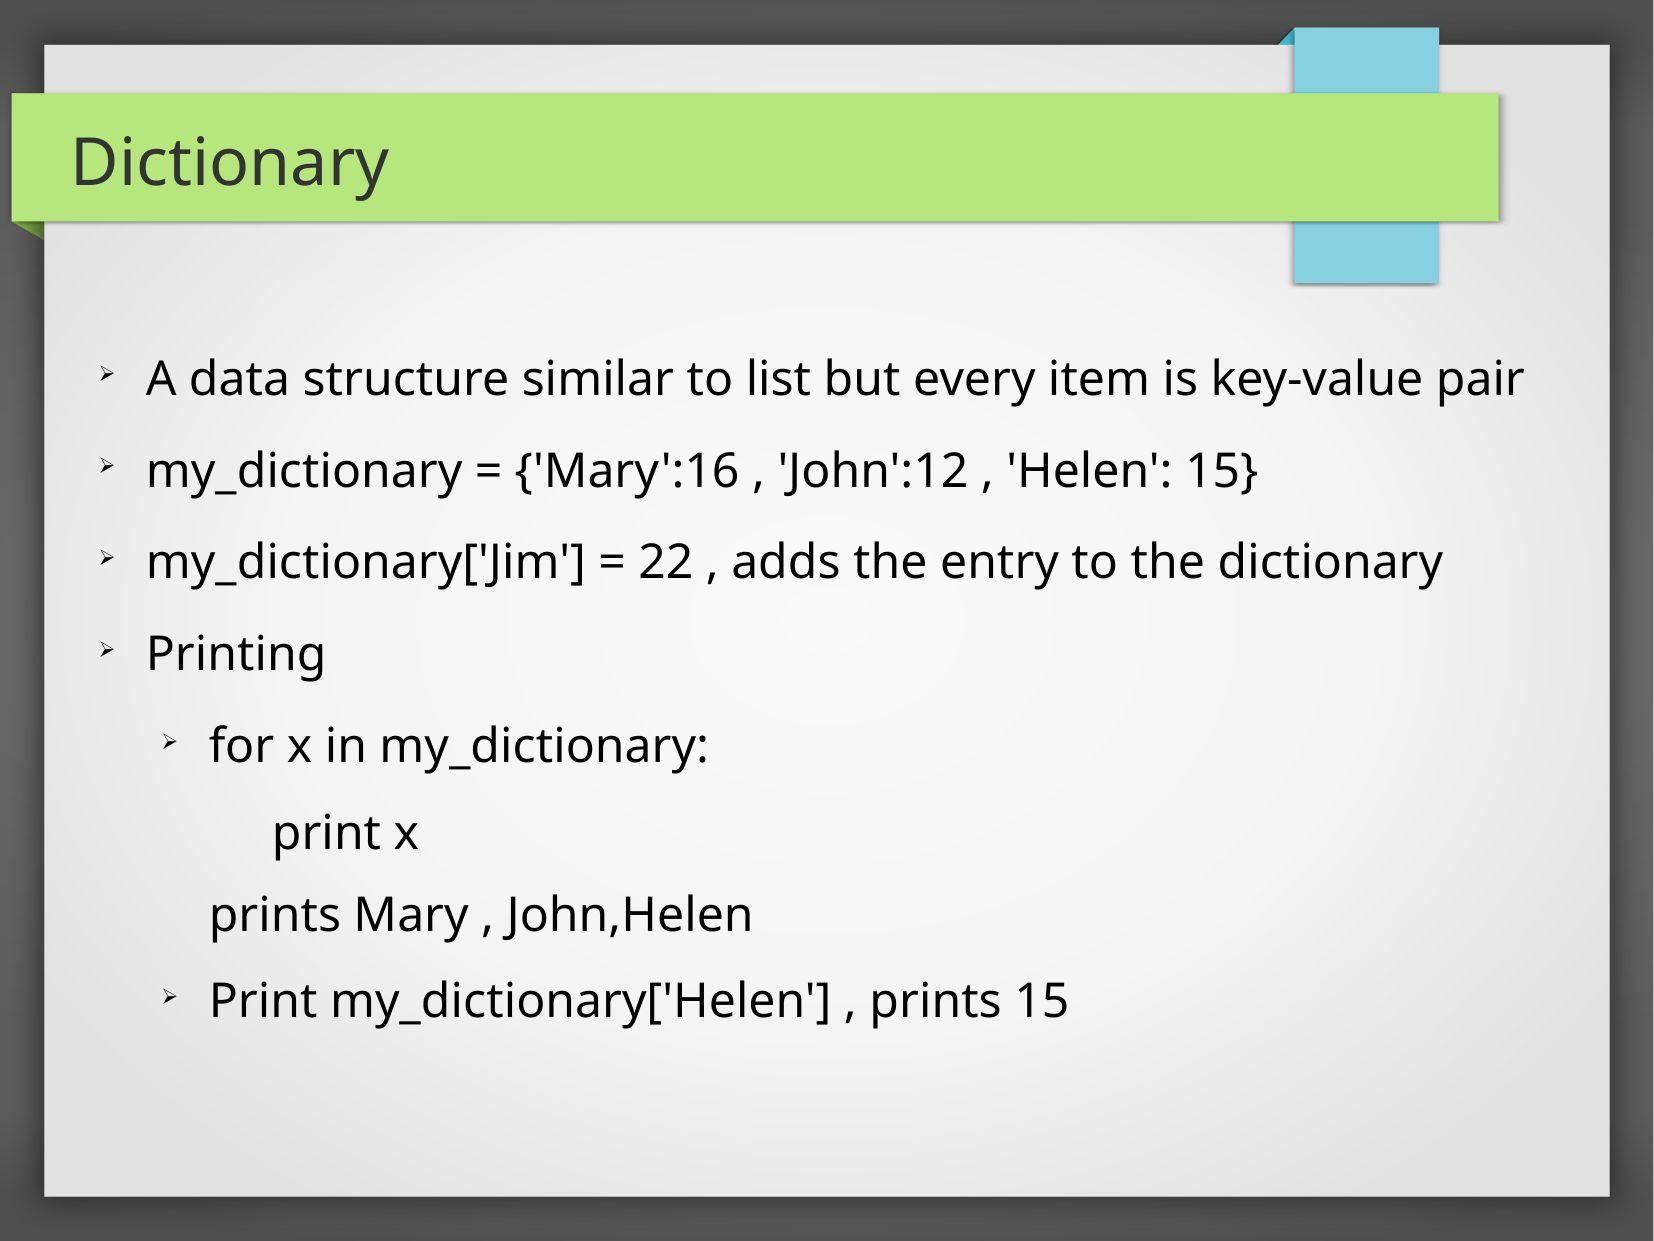

# Dictionary
A data structure similar to list but every item is key-value pair
my_dictionary = {'Mary':16 , 'John':12 , 'Helen': 15}
my_dictionary['Jim'] = 22 , adds the entry to the dictionary
Printing
for x in my_dictionary:
print x
prints Mary , John,Helen
Print my_dictionary['Helen'] , prints 15